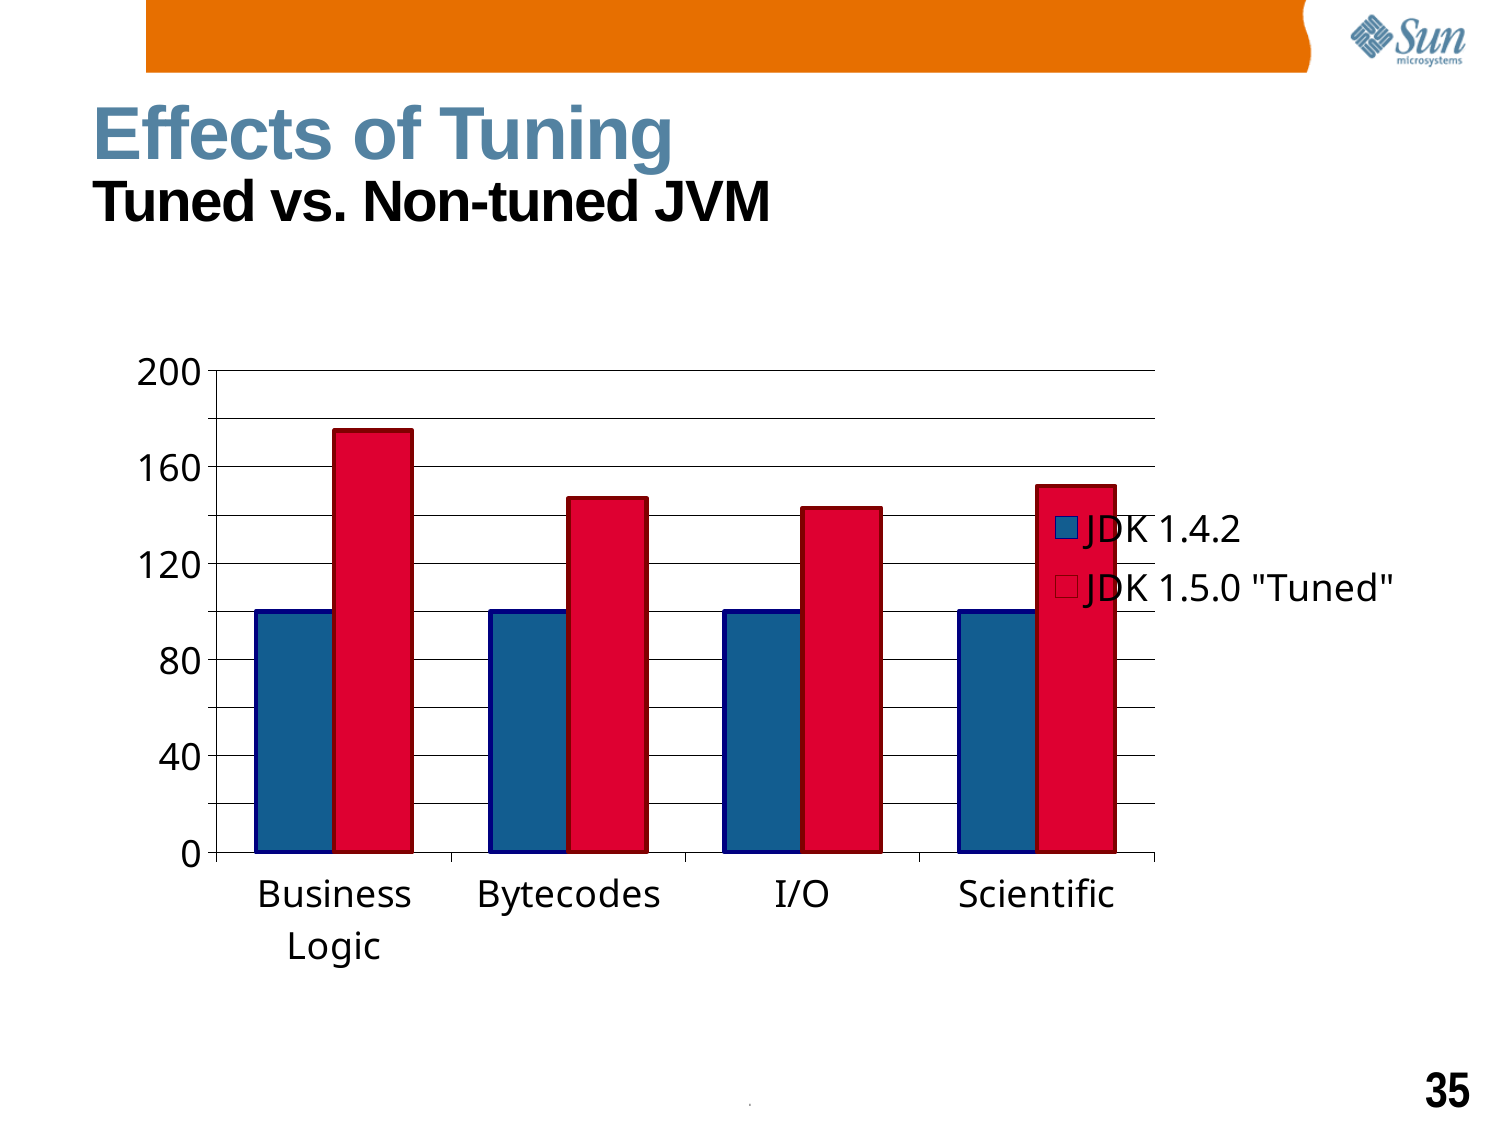

# Effects of Tuning Tuned vs. Non-tuned JVM
### Chart
| Category | JDK 1.4.2 | JDK 1.5.0 "Tuned" |
|---|---|---|
| Business Logic | 100.0 | 175.0 |
| Bytecodes | 100.0 | 147.0 |
| I/O | 100.0 | 143.0 |
| Scientific | 100.0 | 152.0 |